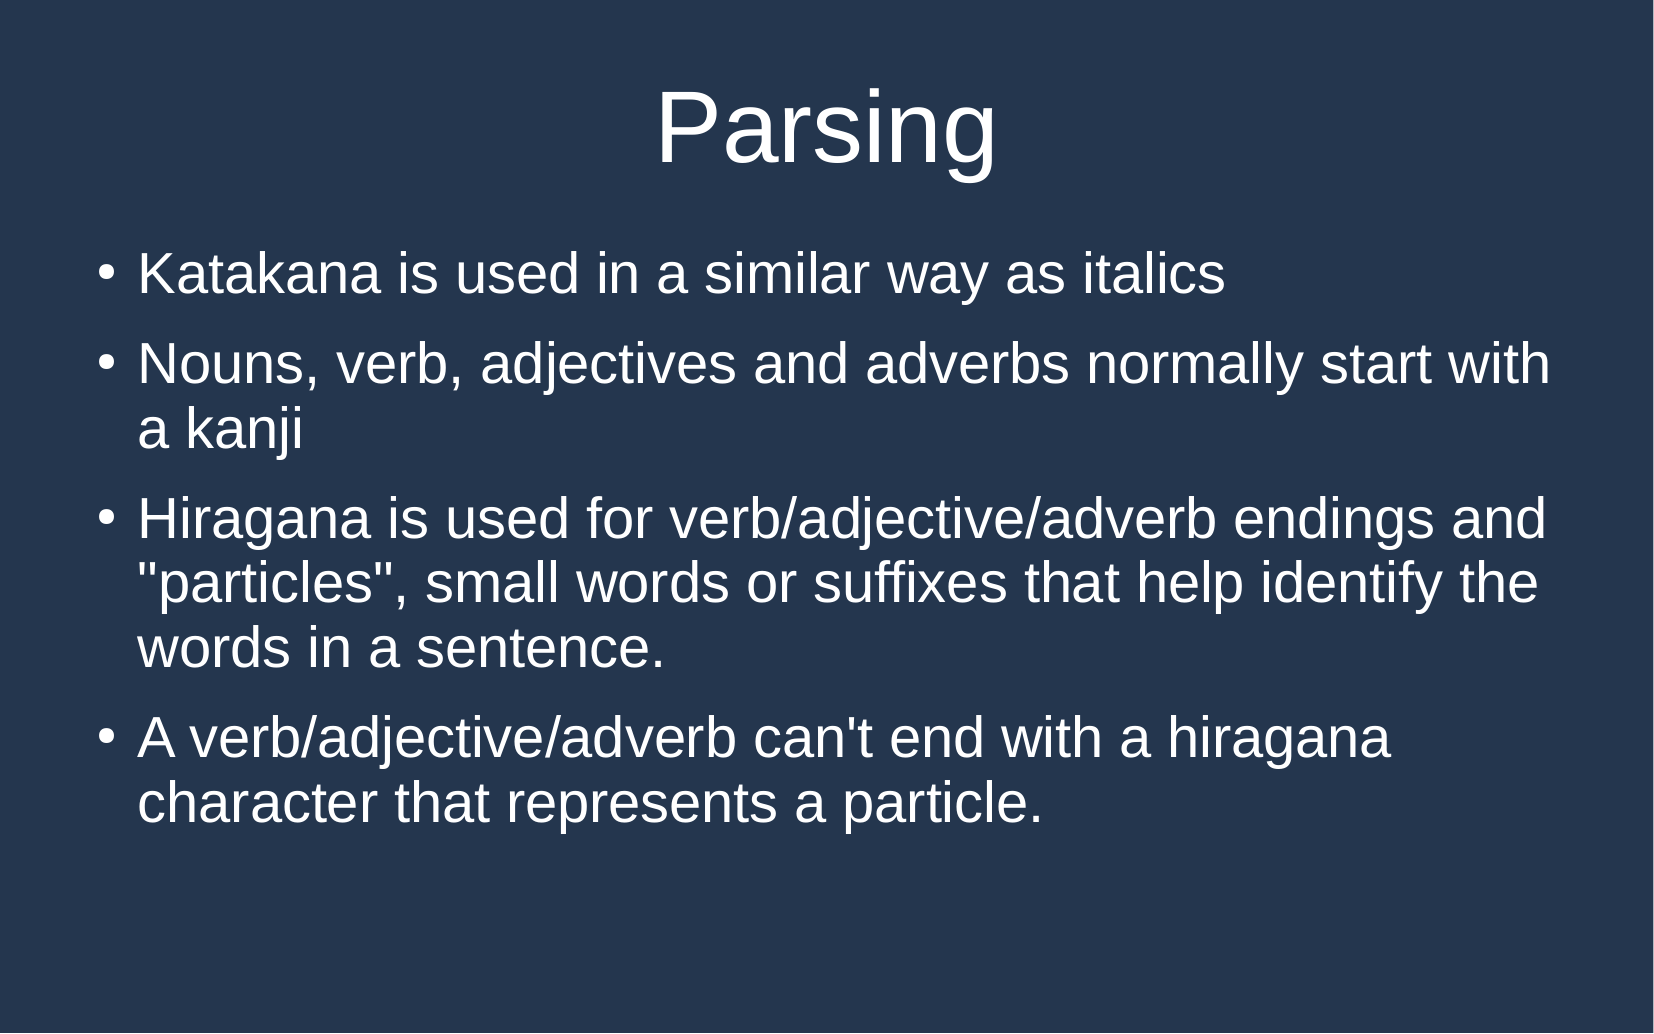

# Parsing
Katakana is used in a similar way as italics
Nouns, verb, adjectives and adverbs normally start with a kanji
Hiragana is used for verb/adjective/adverb endings and "particles", small words or suffixes that help identify the words in a sentence.
A verb/adjective/adverb can't end with a hiragana character that represents a particle.